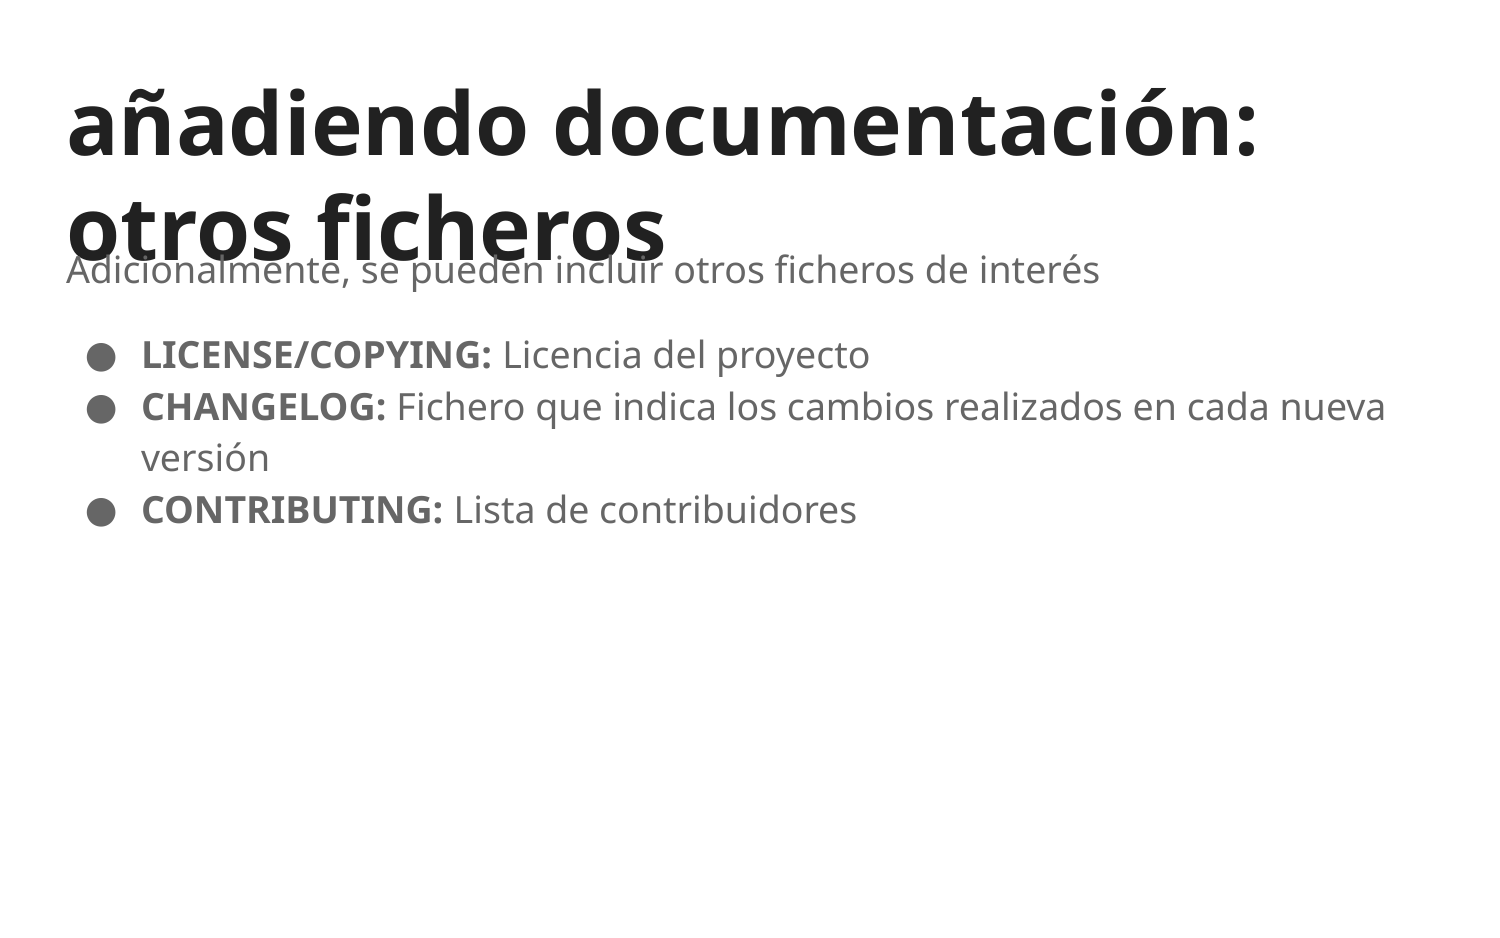

# añadiendo documentación: otros ficheros
Adicionalmente, se pueden incluir otros ficheros de interés
LICENSE/COPYING: Licencia del proyecto
CHANGELOG: Fichero que indica los cambios realizados en cada nueva versión
CONTRIBUTING: Lista de contribuidores